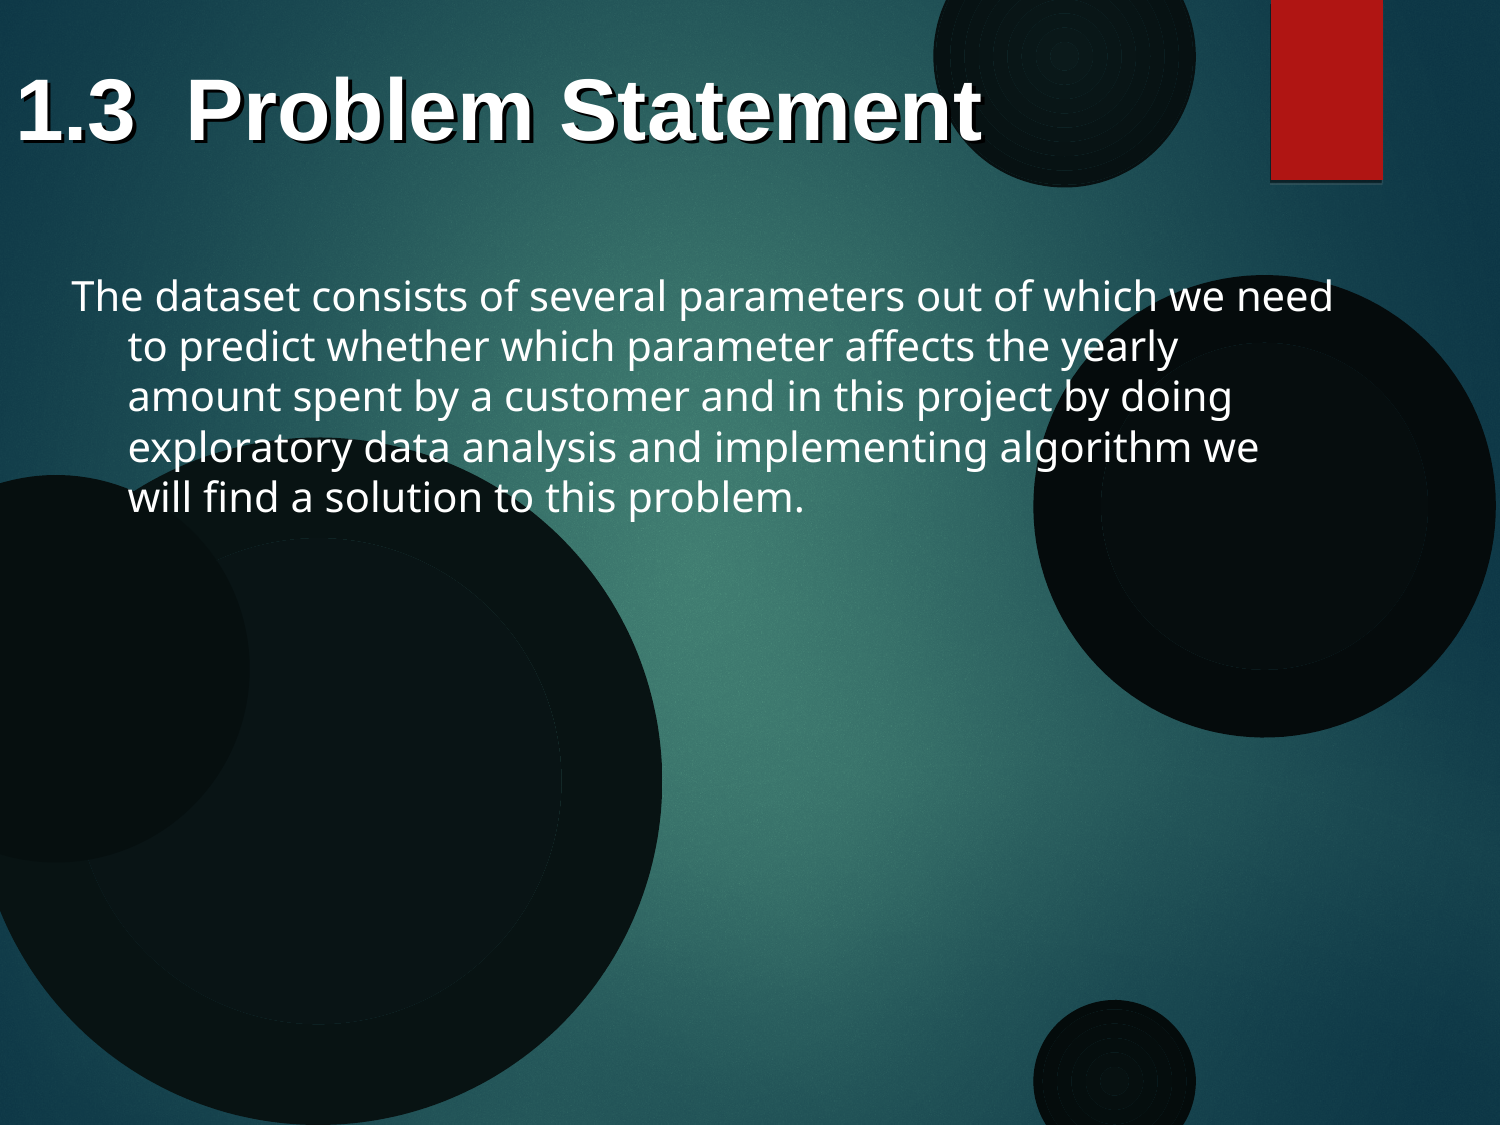

# 1.3 Problem Statement
The dataset consists of several parameters out of which we need to predict whether which parameter affects the yearly amount spent by a customer and in this project by doing exploratory data analysis and implementing algorithm we will find a solution to this problem.